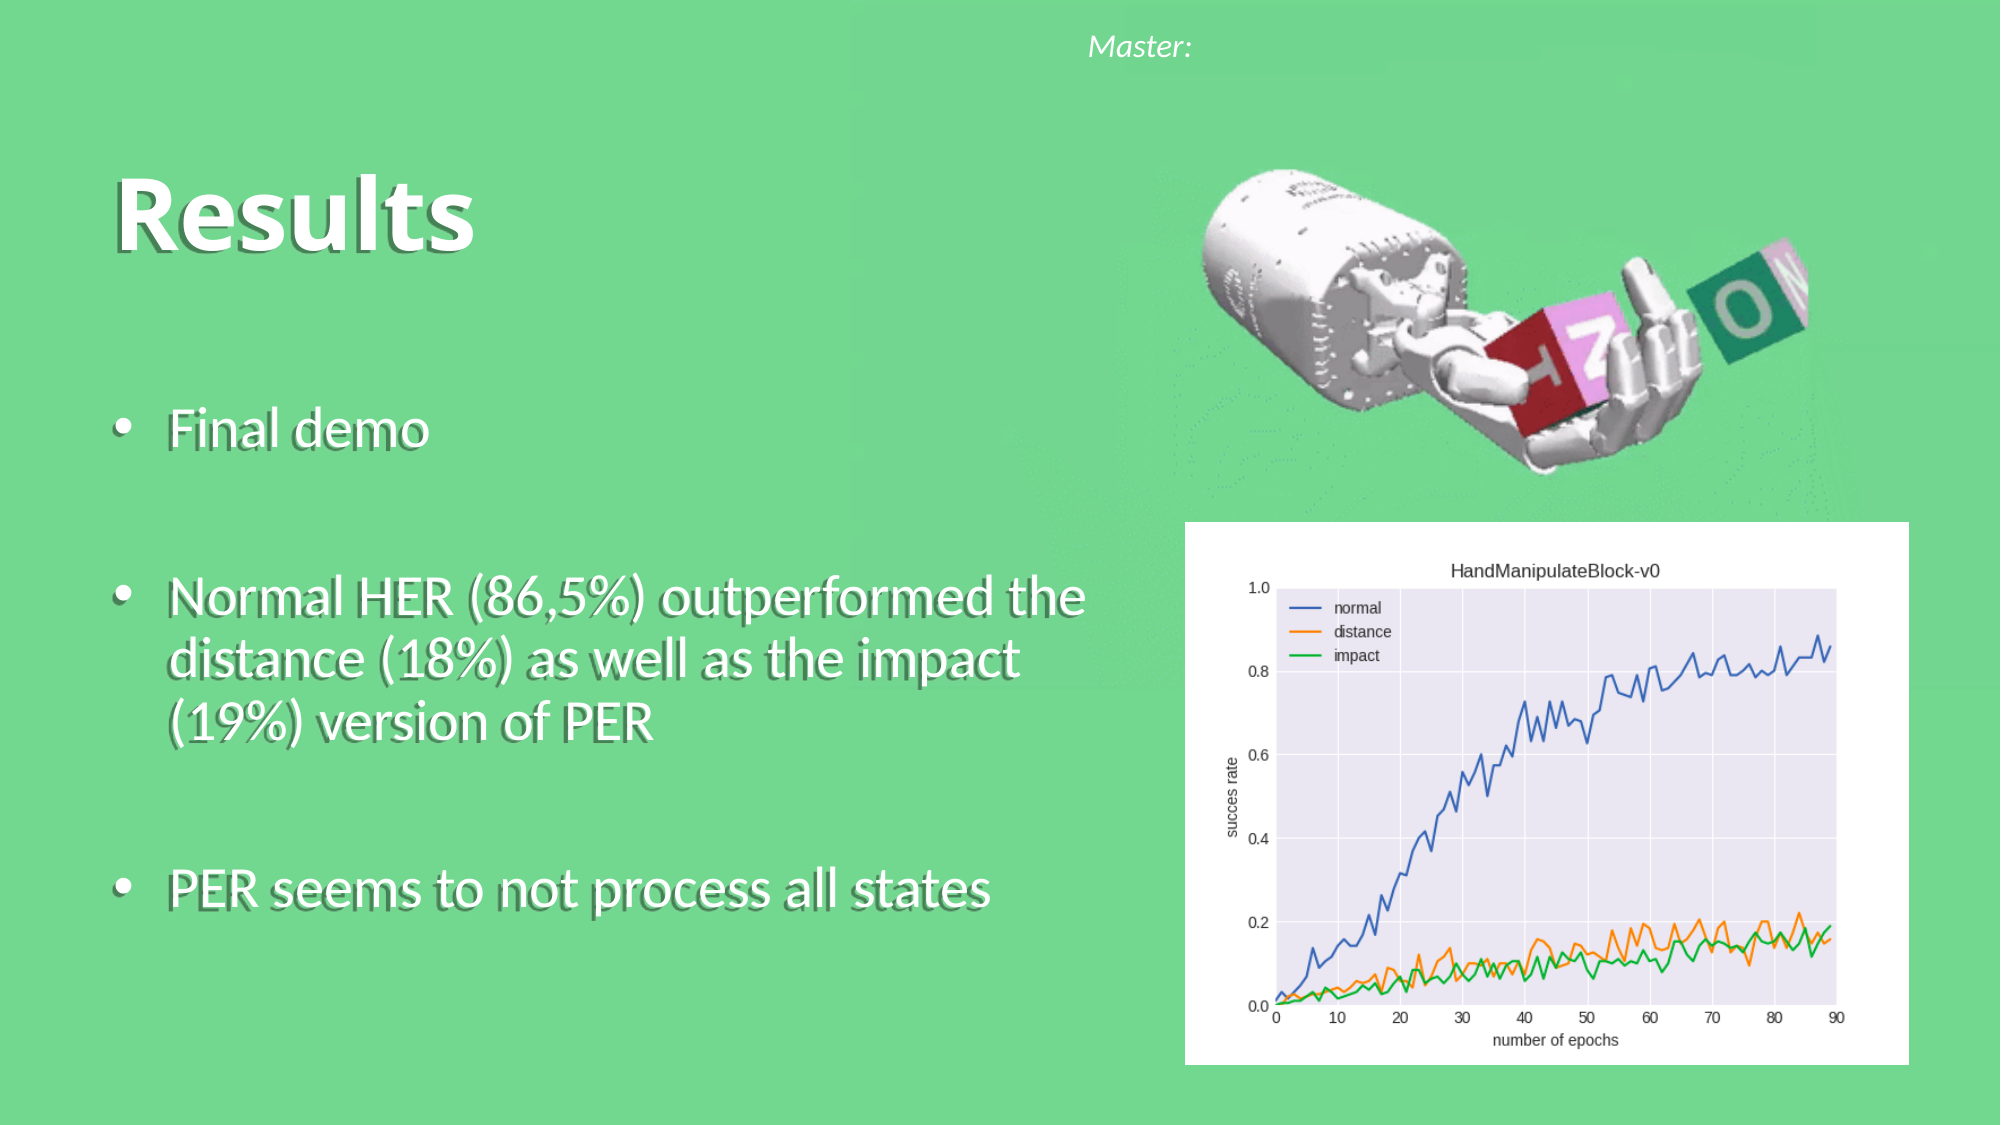

Master:
Results
Final demo
Normal HER (86,5%) outperformed the distance (18%) as well as the impact (19%) version of PER
PER seems to not process all states